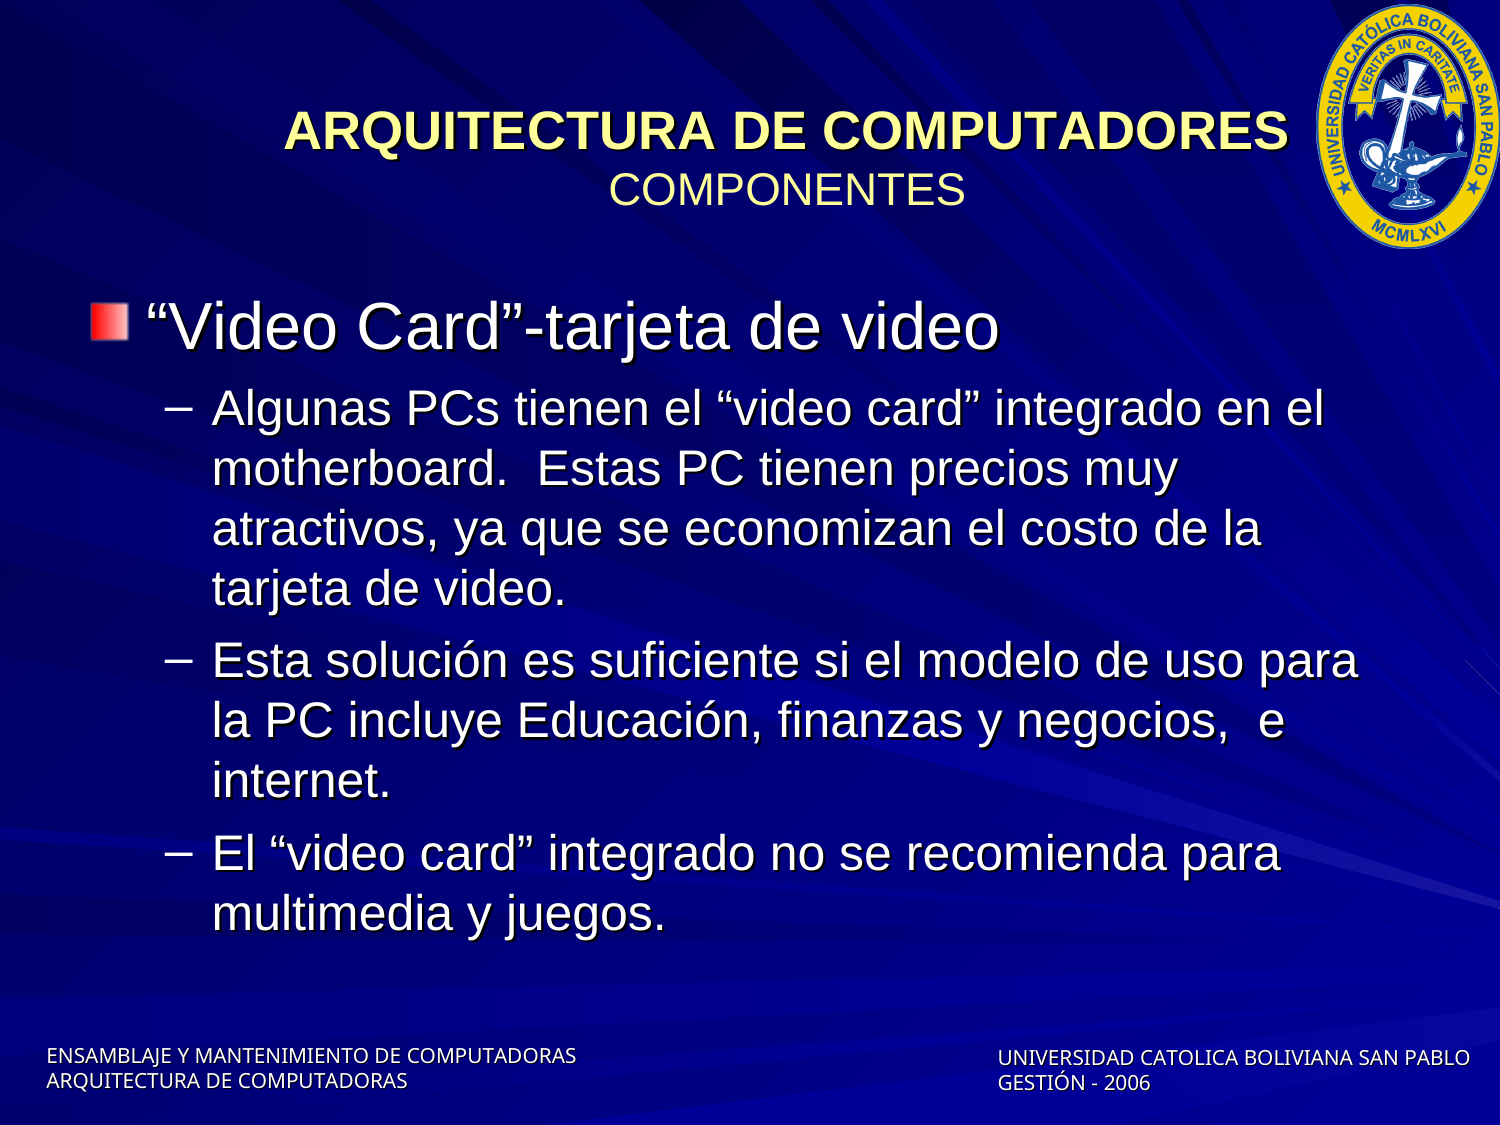

ARQUITECTURA DE COMPUTADORES
COMPONENTES
# “Video Card”-tarjeta de video
Algunas PCs tienen el “video card” integrado en el motherboard. Estas PC tienen precios muy atractivos, ya que se economizan el costo de la tarjeta de video.
Esta solución es suficiente si el modelo de uso para la PC incluye Educación, finanzas y negocios, e internet.
El “video card” integrado no se recomienda para multimedia y juegos.